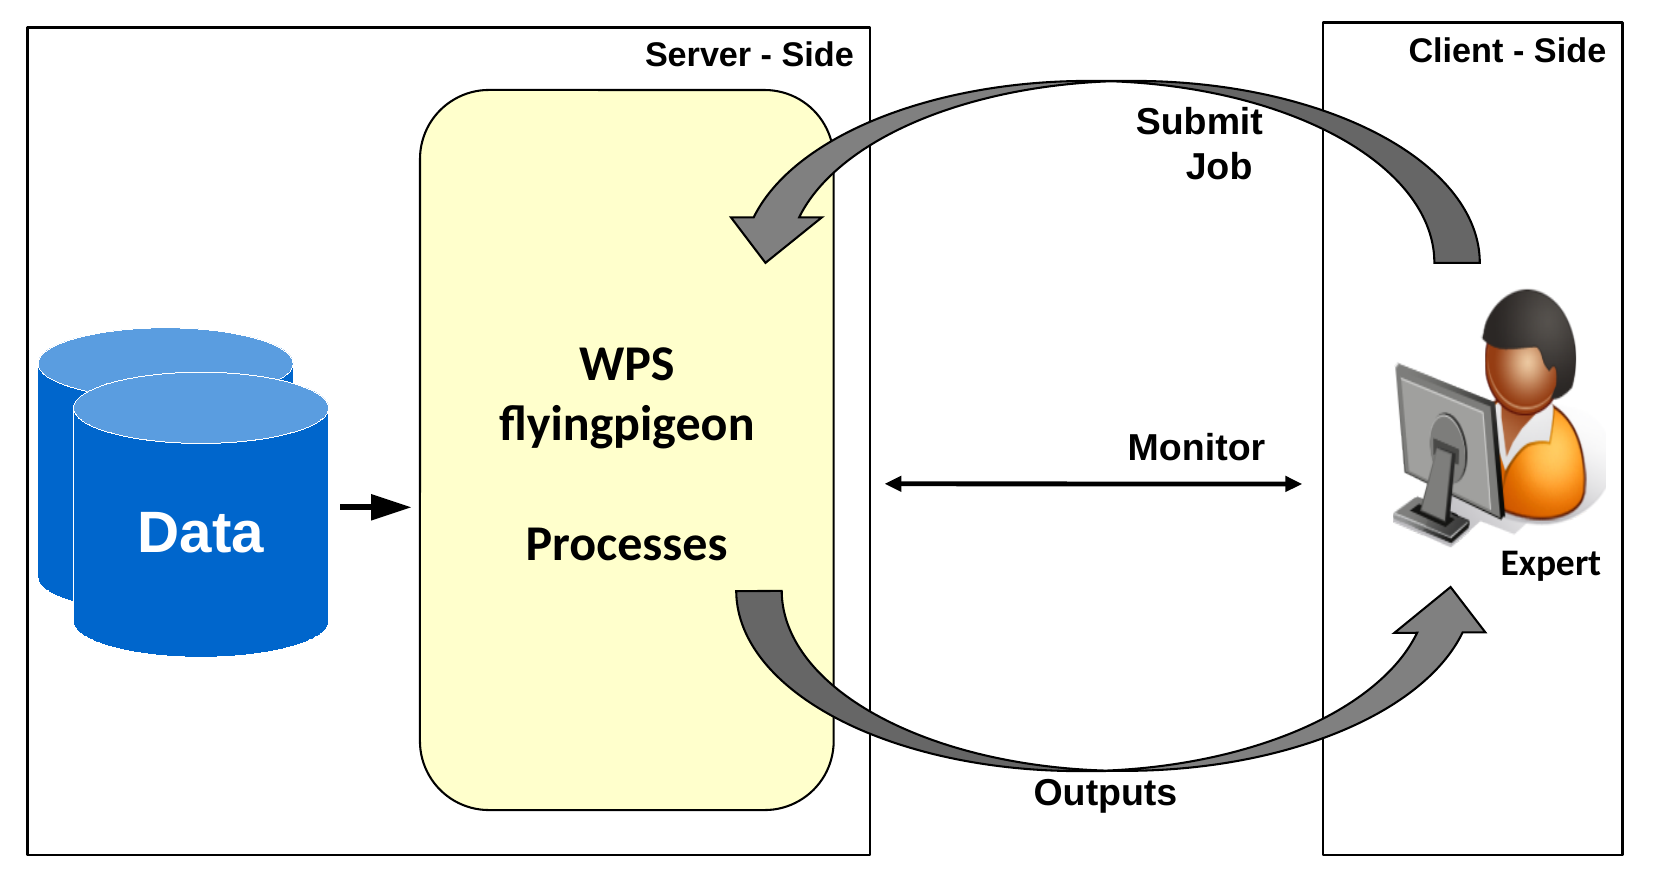

Client - Side
Server - Side
WPS
flyingpigeon
Processes
Submit
Job
Data
Data
Monitor
Expert
Outputs